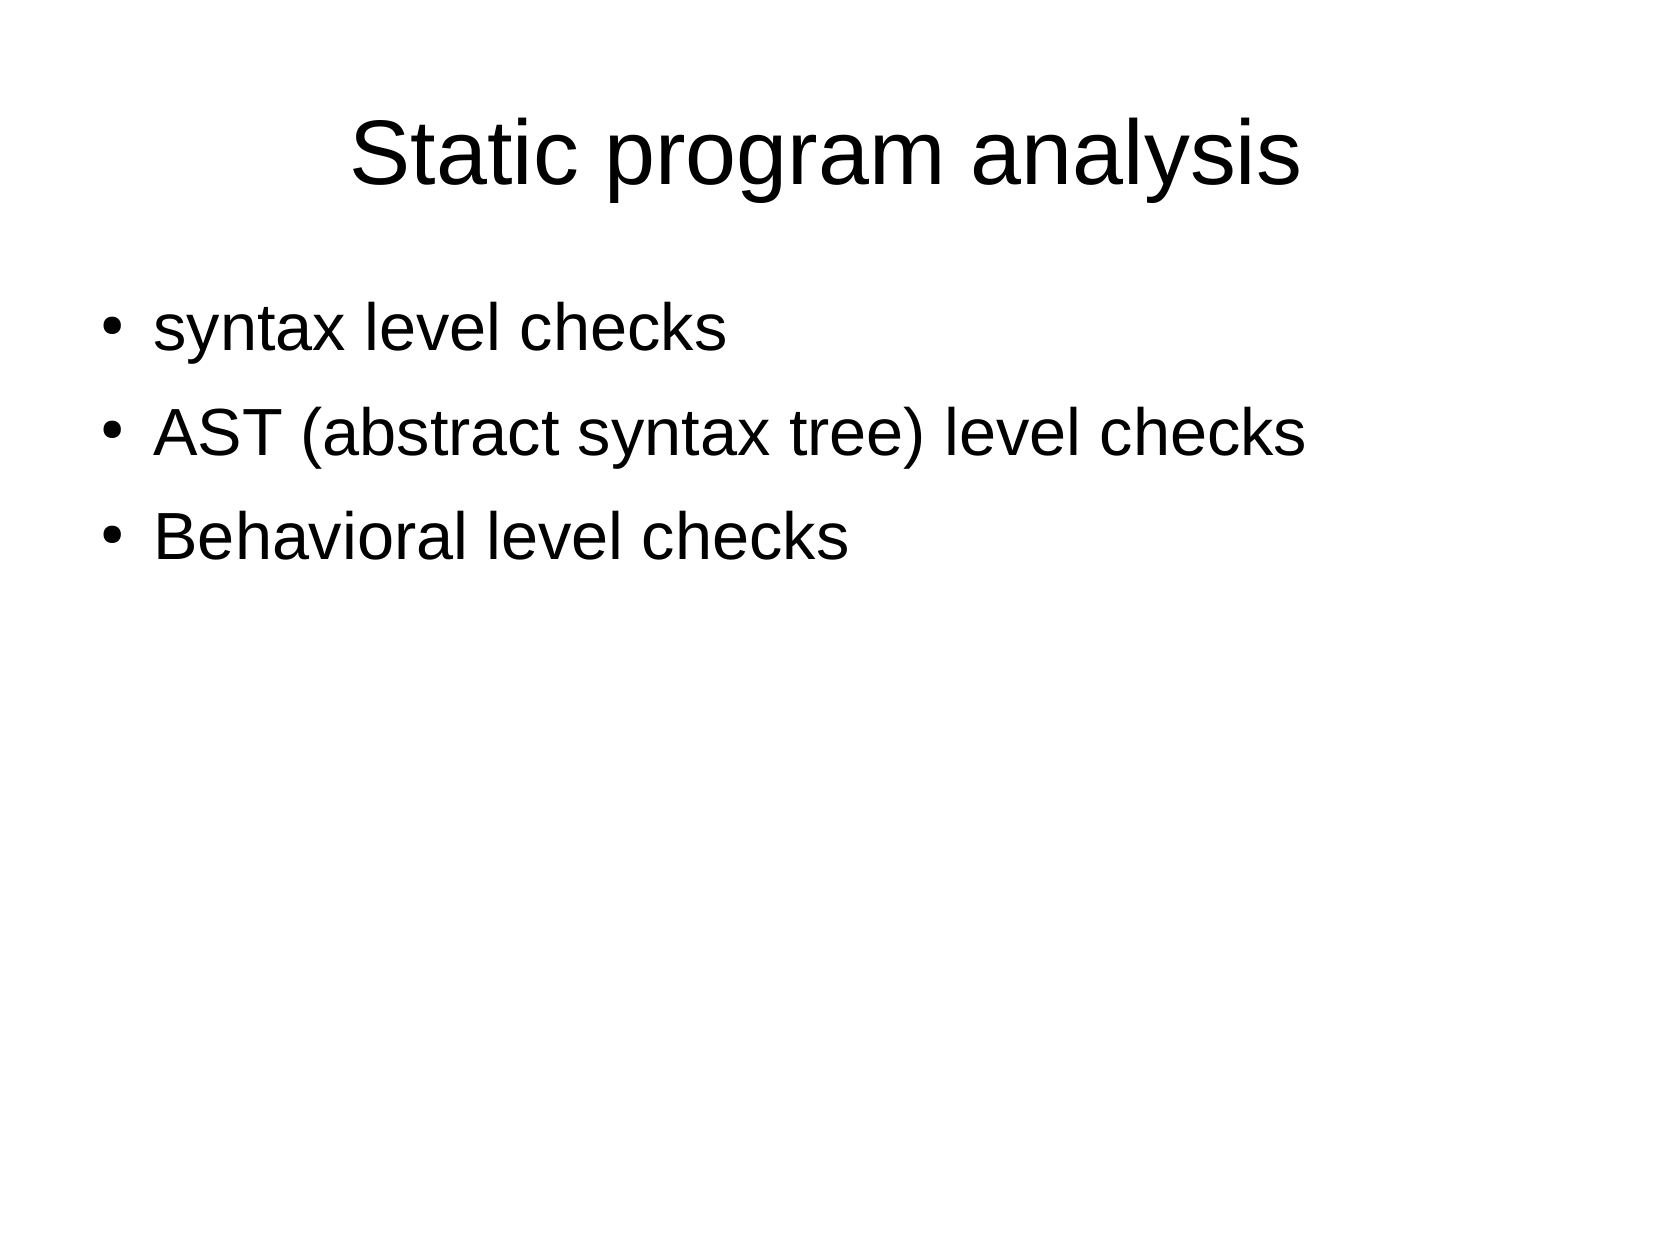

# Static program analysis
syntax level checks
AST (abstract syntax tree) level checks
Behavioral level checks